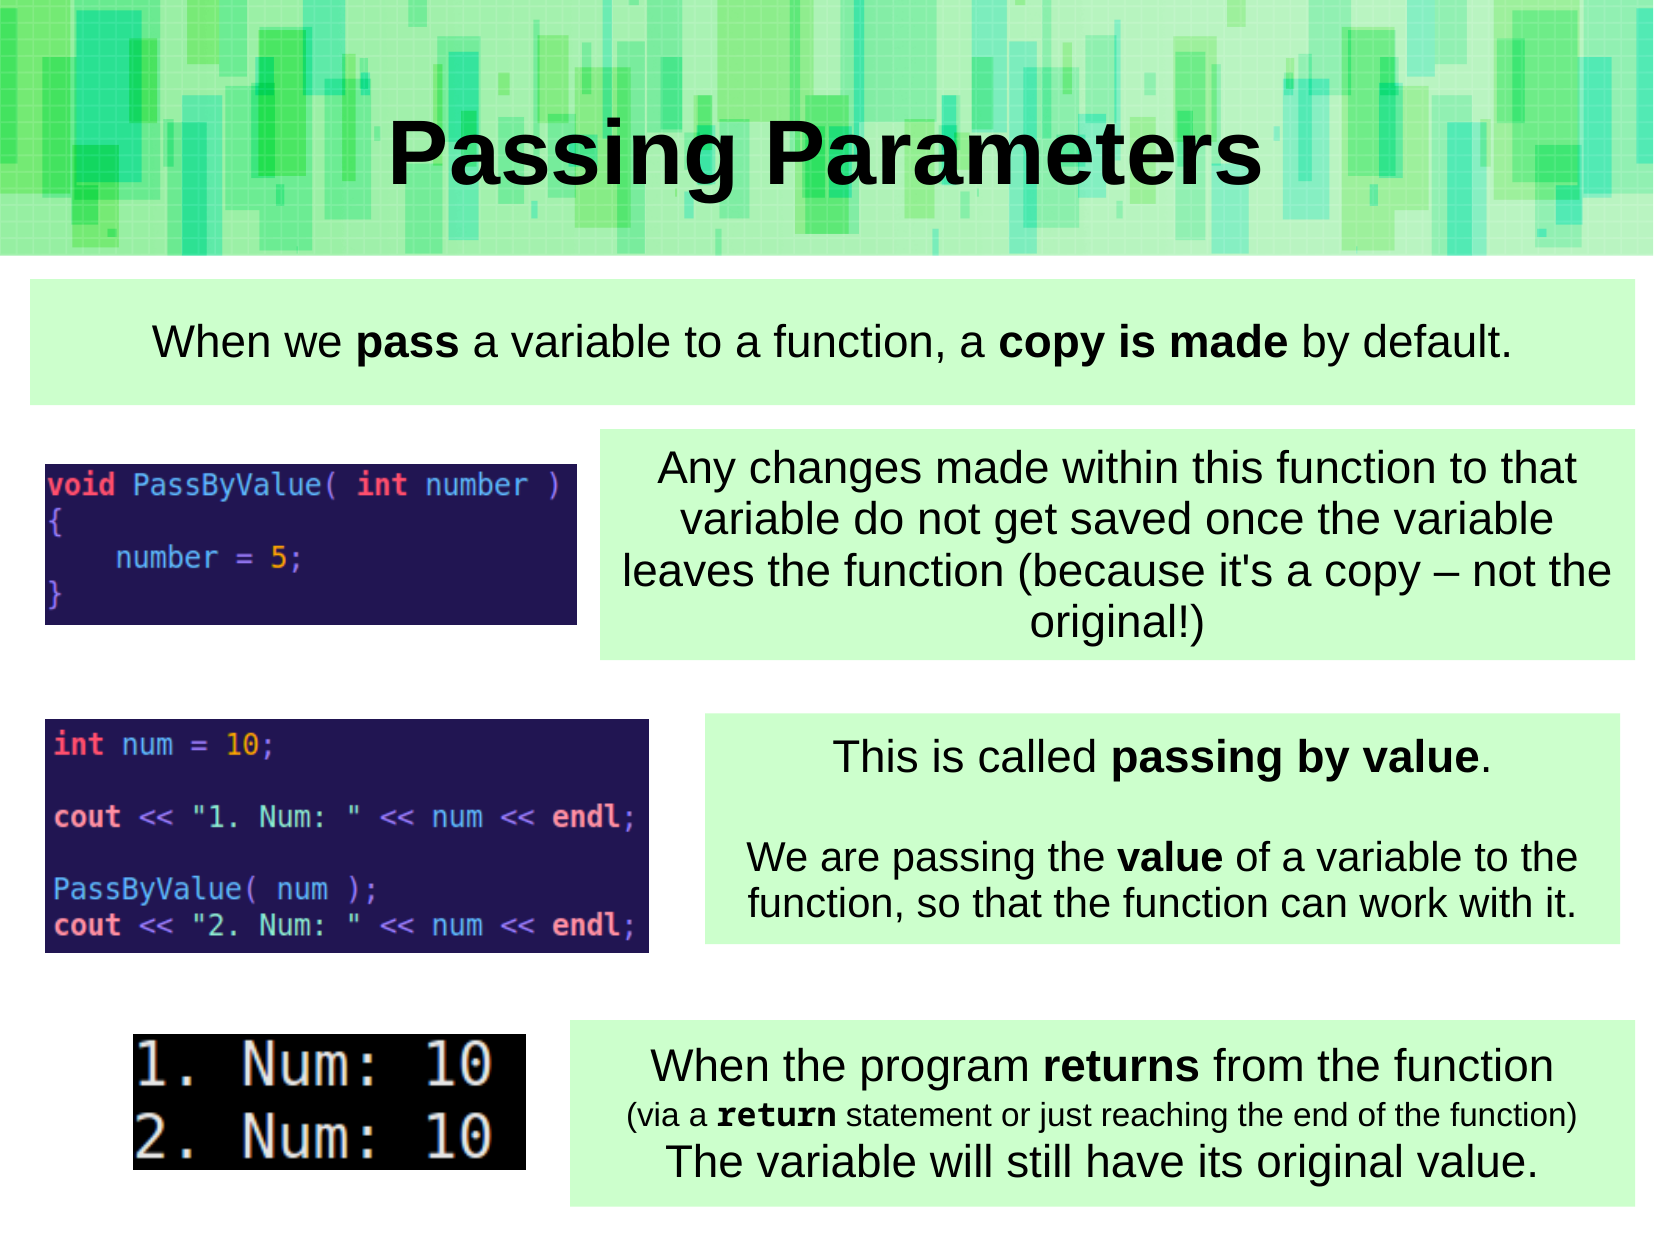

# Passing Parameters
When we pass a variable to a function, a copy is made by default.
Any changes made within this function to that variable do not get saved once the variable leaves the function (because it's a copy – not the original!)
This is called passing by value.
We are passing the value of a variable to the function, so that the function can work with it.
When the program returns from the function
(via a return statement or just reaching the end of the function)
The variable will still have its original value.